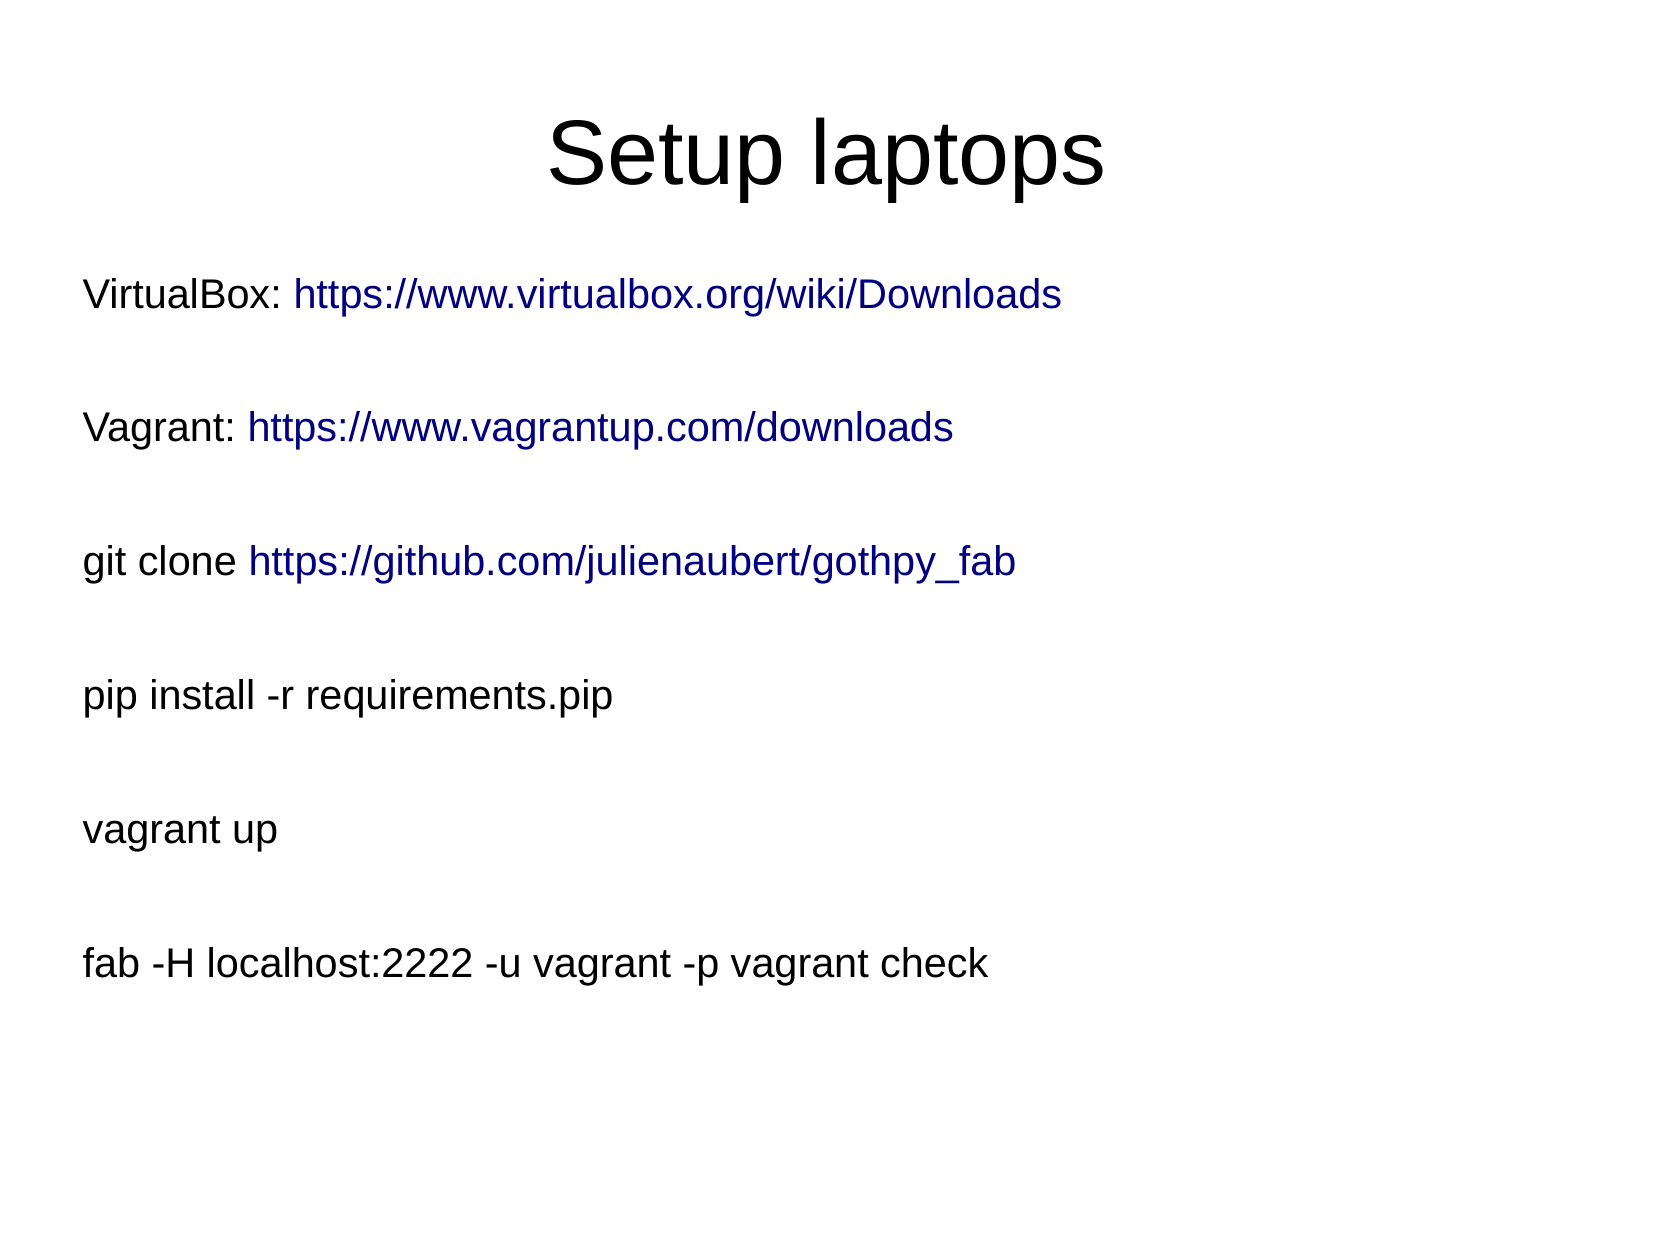

# Setup laptops
VirtualBox: https://www.virtualbox.org/wiki/Downloads
Vagrant: https://www.vagrantup.com/downloads
git clone https://github.com/julienaubert/gothpy_fab
pip install -r requirements.pip
vagrant up
fab -H localhost:2222 -u vagrant -p vagrant check